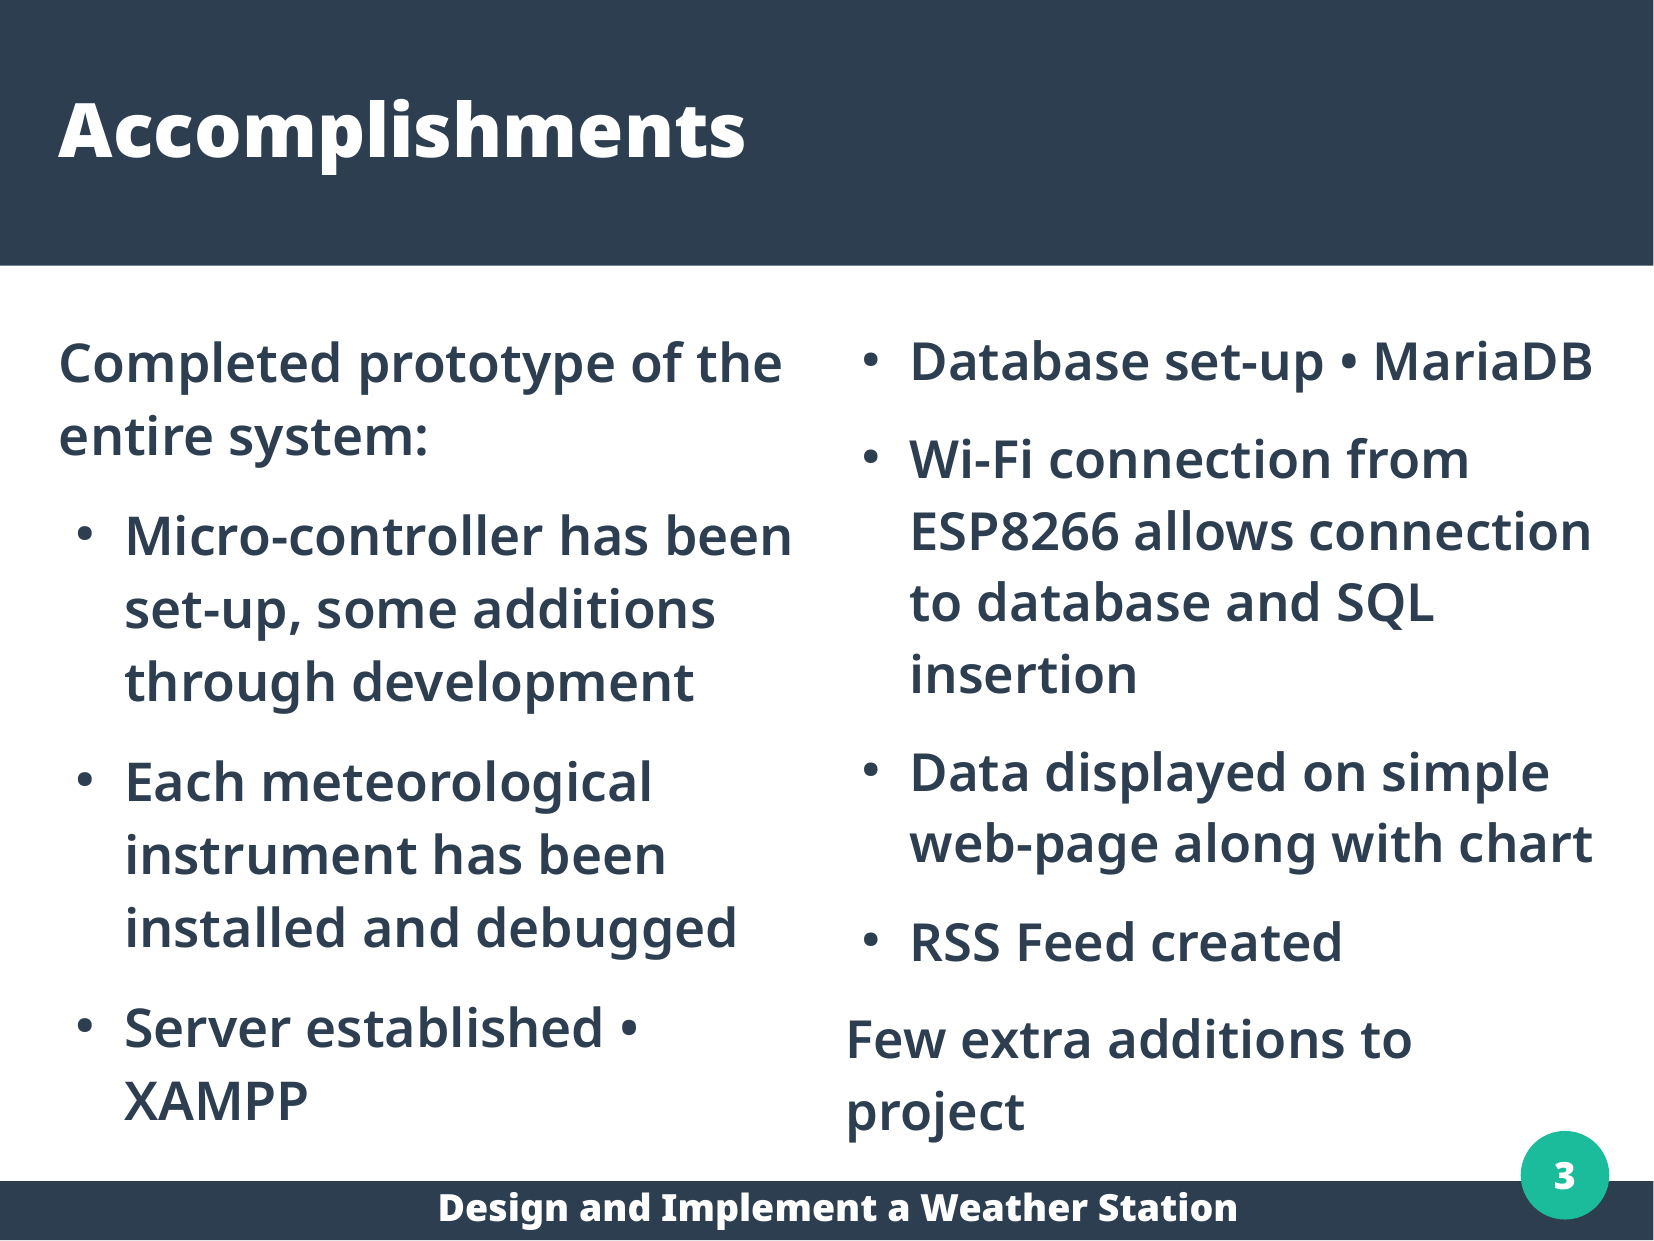

# Accomplishments
Completed prototype of the entire system:
Micro-controller has been set-up, some additions through development
Each meteorological instrument has been installed and debugged
Server established • XAMPP
Database set-up • MariaDB
Wi-Fi connection from ESP8266 allows connection to database and SQL insertion
Data displayed on simple web-page along with chart
RSS Feed created
Few extra additions to project
3
Design and Implement a Weather Station